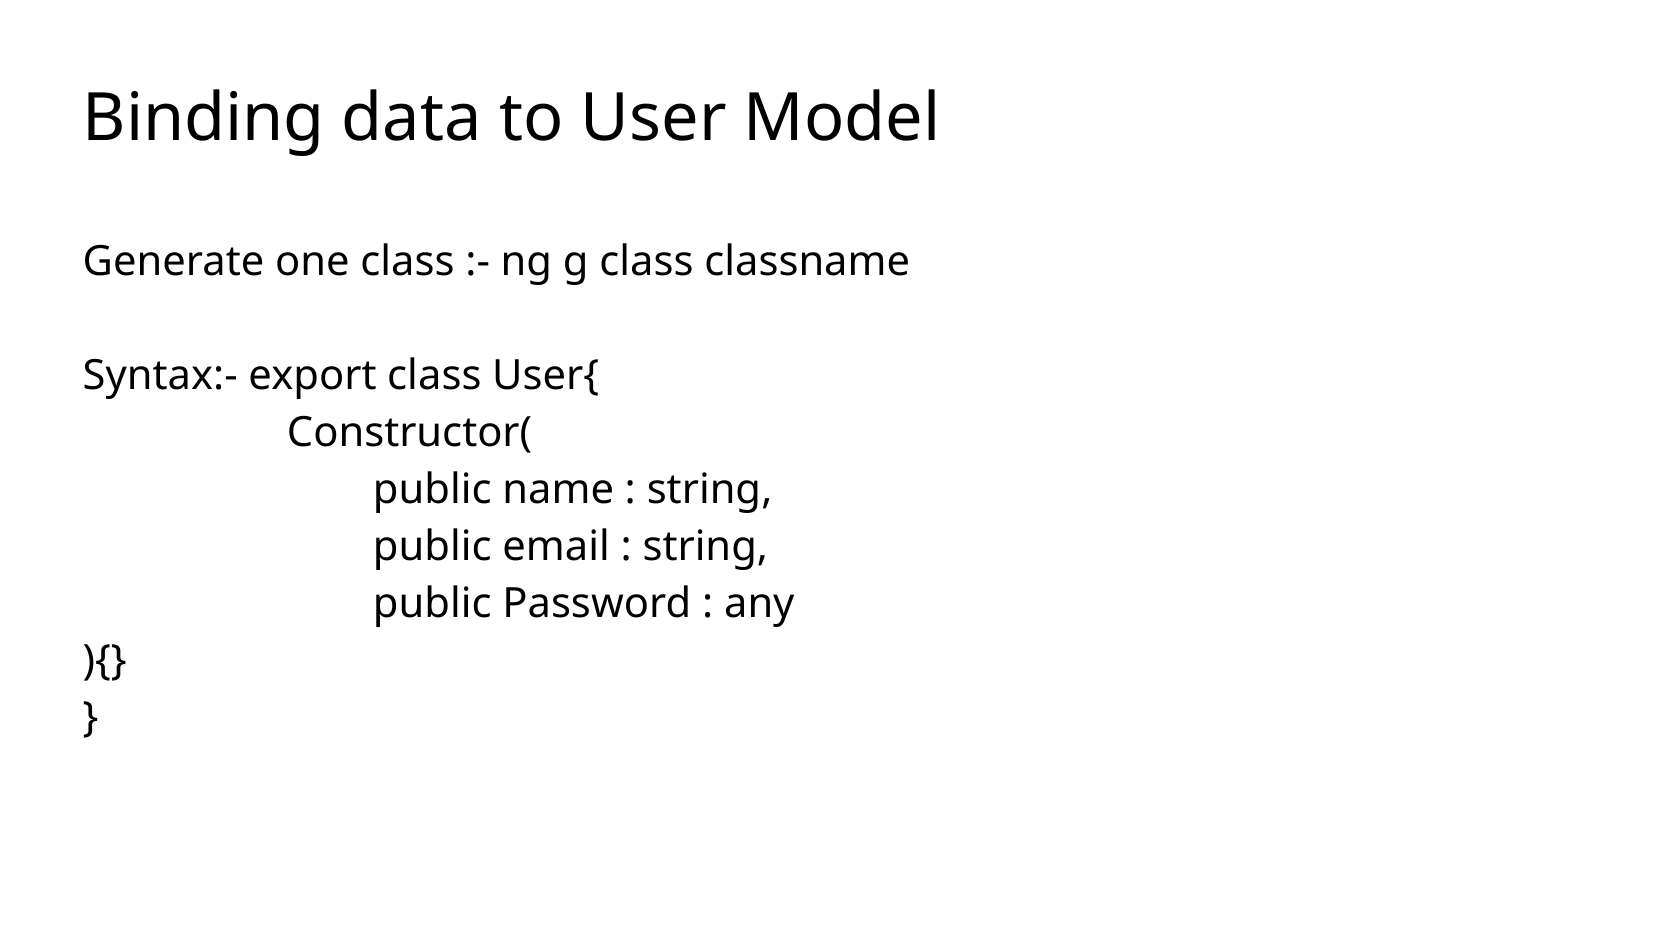

# Binding data to User Model
Generate one class :- ng g class classname
Syntax:- export class User{
 Constructor(
 public name : string,
 public email : string,
 public Password : any
){}
}